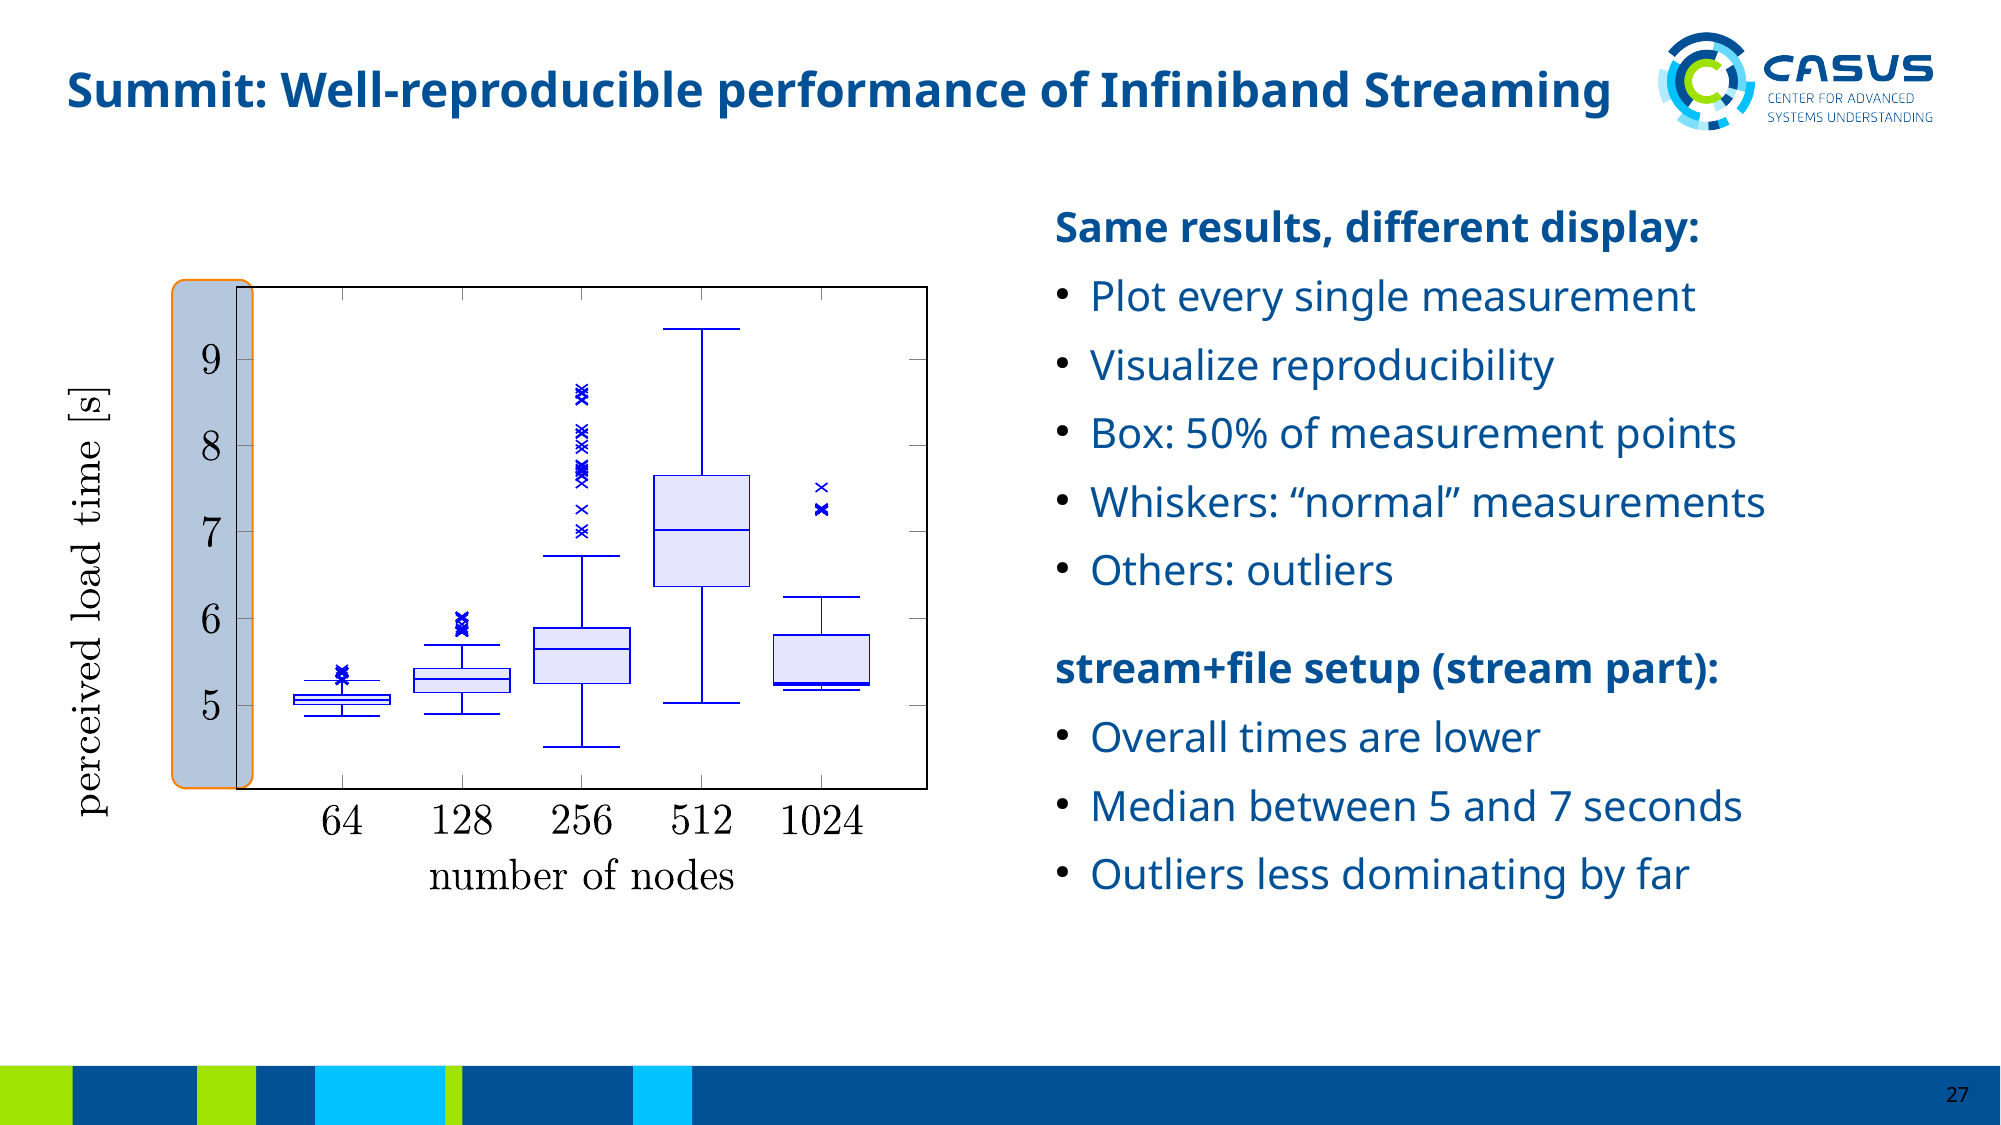

# Summit: Well-reproducible performance of Infiniband Streaming
Same results, different display:
Plot every single measurement
Visualize reproducibility
Box: 50% of measurement points
Whiskers: “normal” measurements
Others: outliers
stream+file setup (stream part):
Overall times are lower
Median between 5 and 7 seconds
Outliers less dominating by far
27